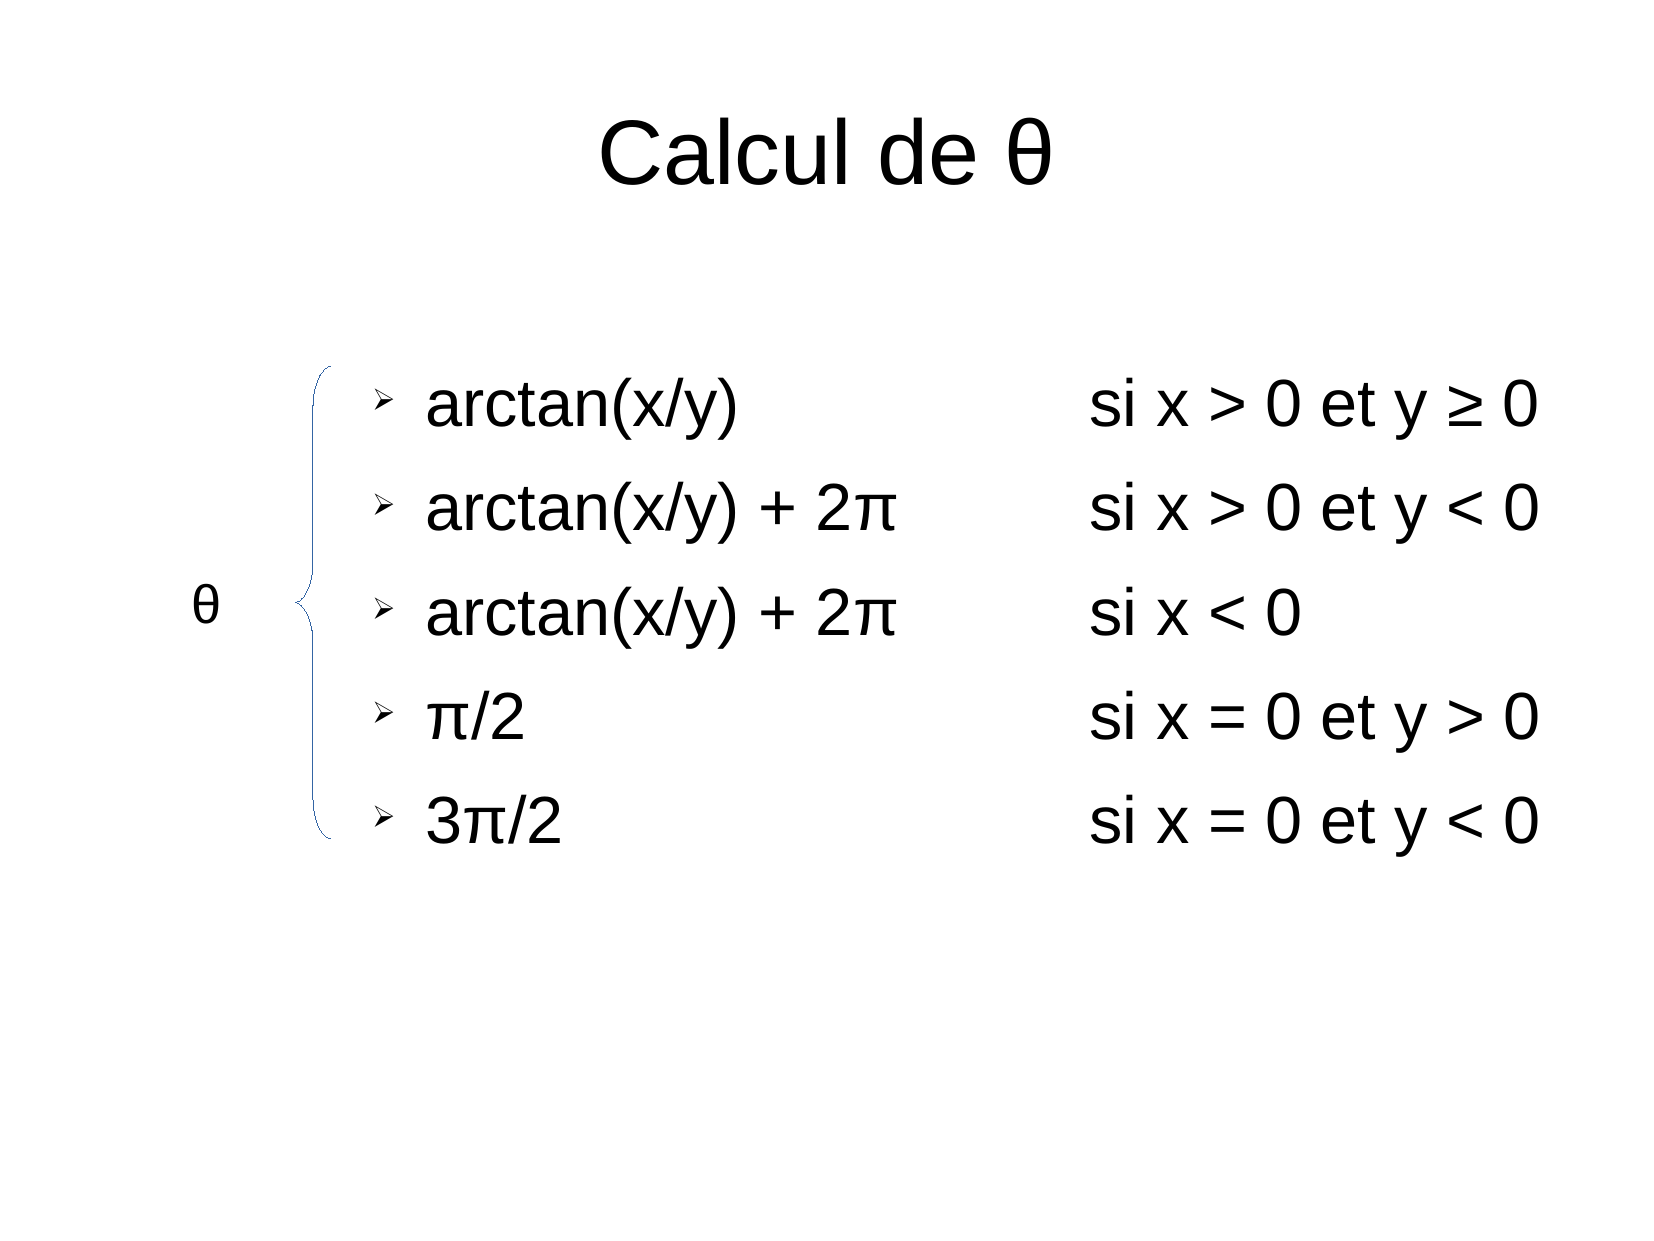

# Calcul de θ
arctan(x/y) 					si x > 0 et y ≥ 0
arctan(x/y) + 2π 			si x > 0 et y < 0
arctan(x/y) + 2π 			si x < 0
π/2 								si x = 0 et y > 0
3π/2 							si x = 0 et y < 0
θ